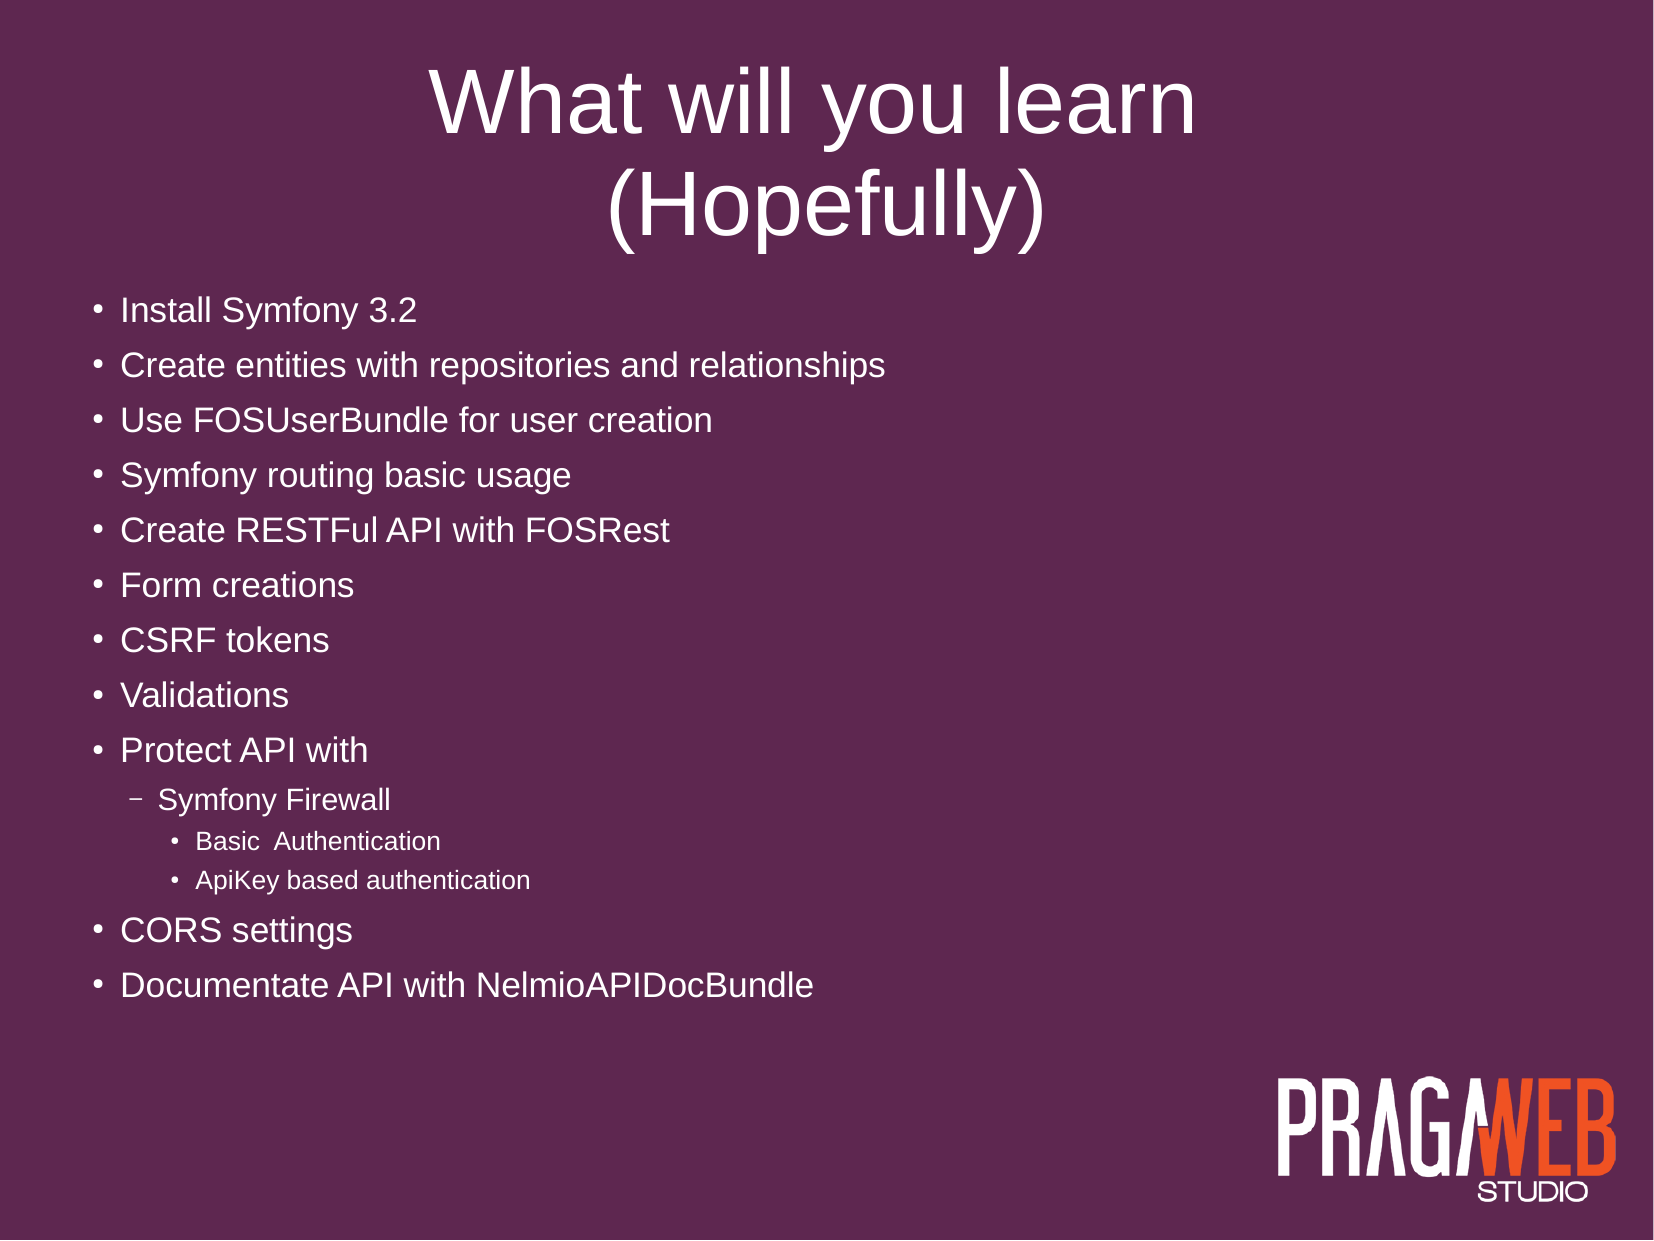

# What will you learn (Hopefully)
Install Symfony 3.2
Create entities with repositories and relationships
Use FOSUserBundle for user creation
Symfony routing basic usage
Create RESTFul API with FOSRest
Form creations
CSRF tokens
Validations
Protect API with
Symfony Firewall
Basic	Authentication
ApiKey based authentication
CORS settings
Documentate API with NelmioAPIDocBundle